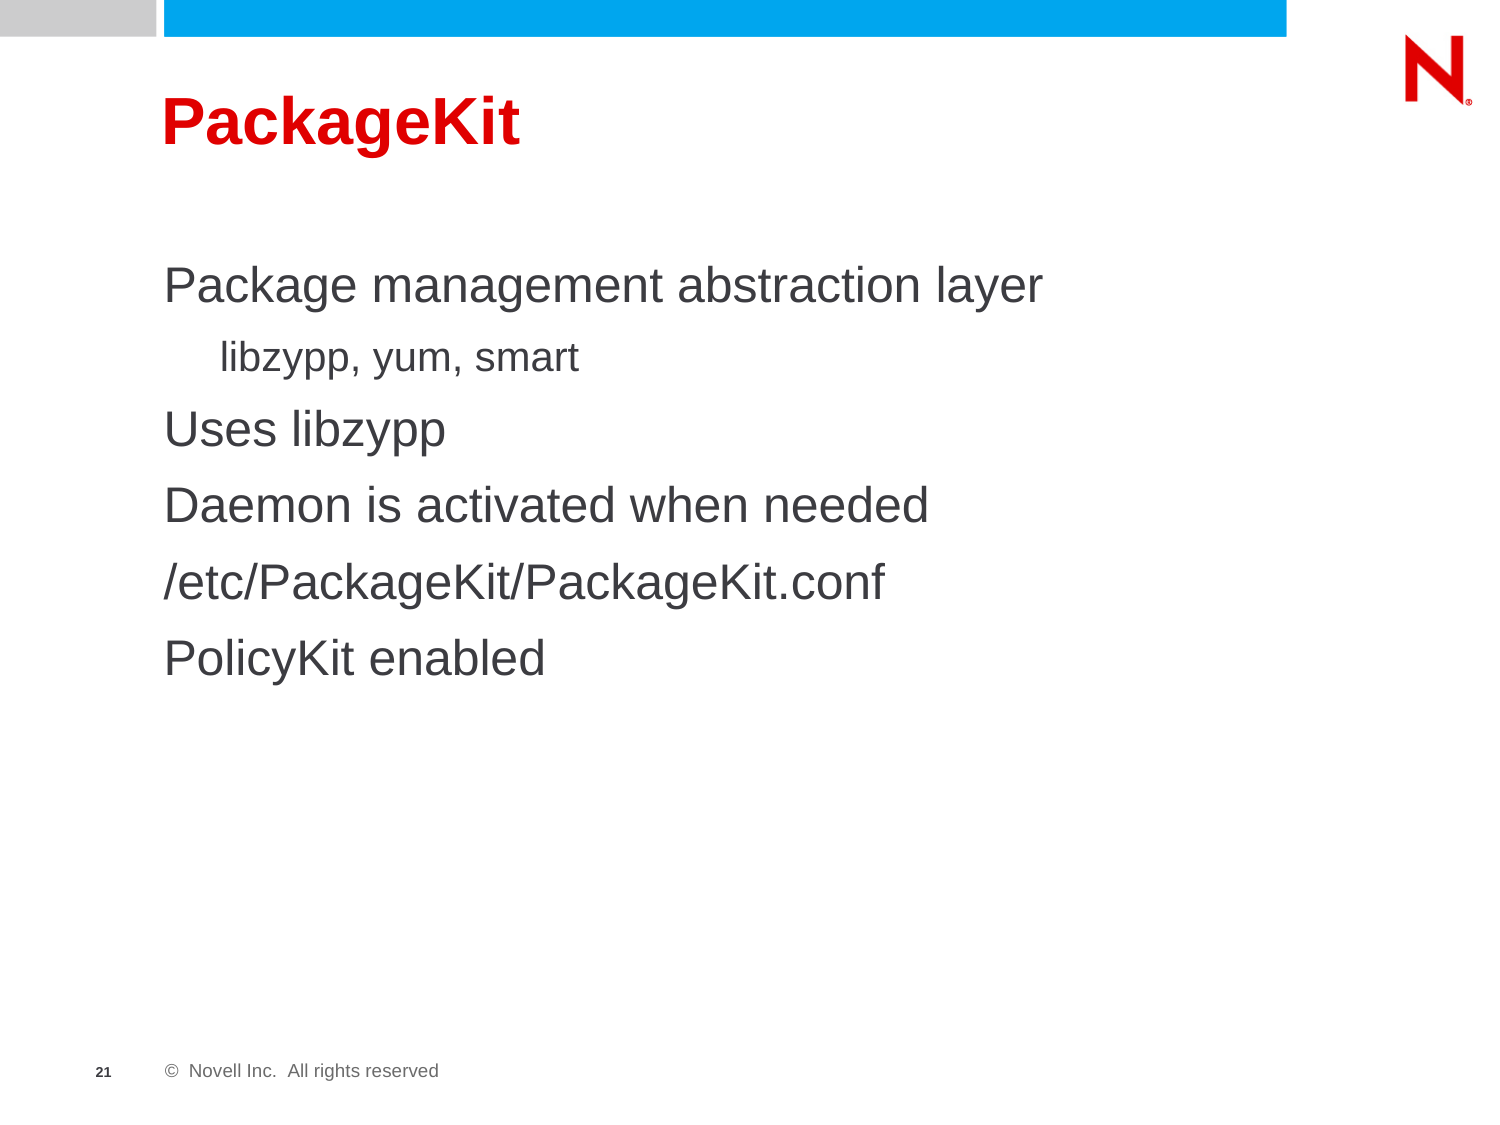

# PackageKit
Package management abstraction layer
libzypp, yum, smart
Uses libzypp
Daemon is activated when needed
/etc/PackageKit/PackageKit.conf
PolicyKit enabled